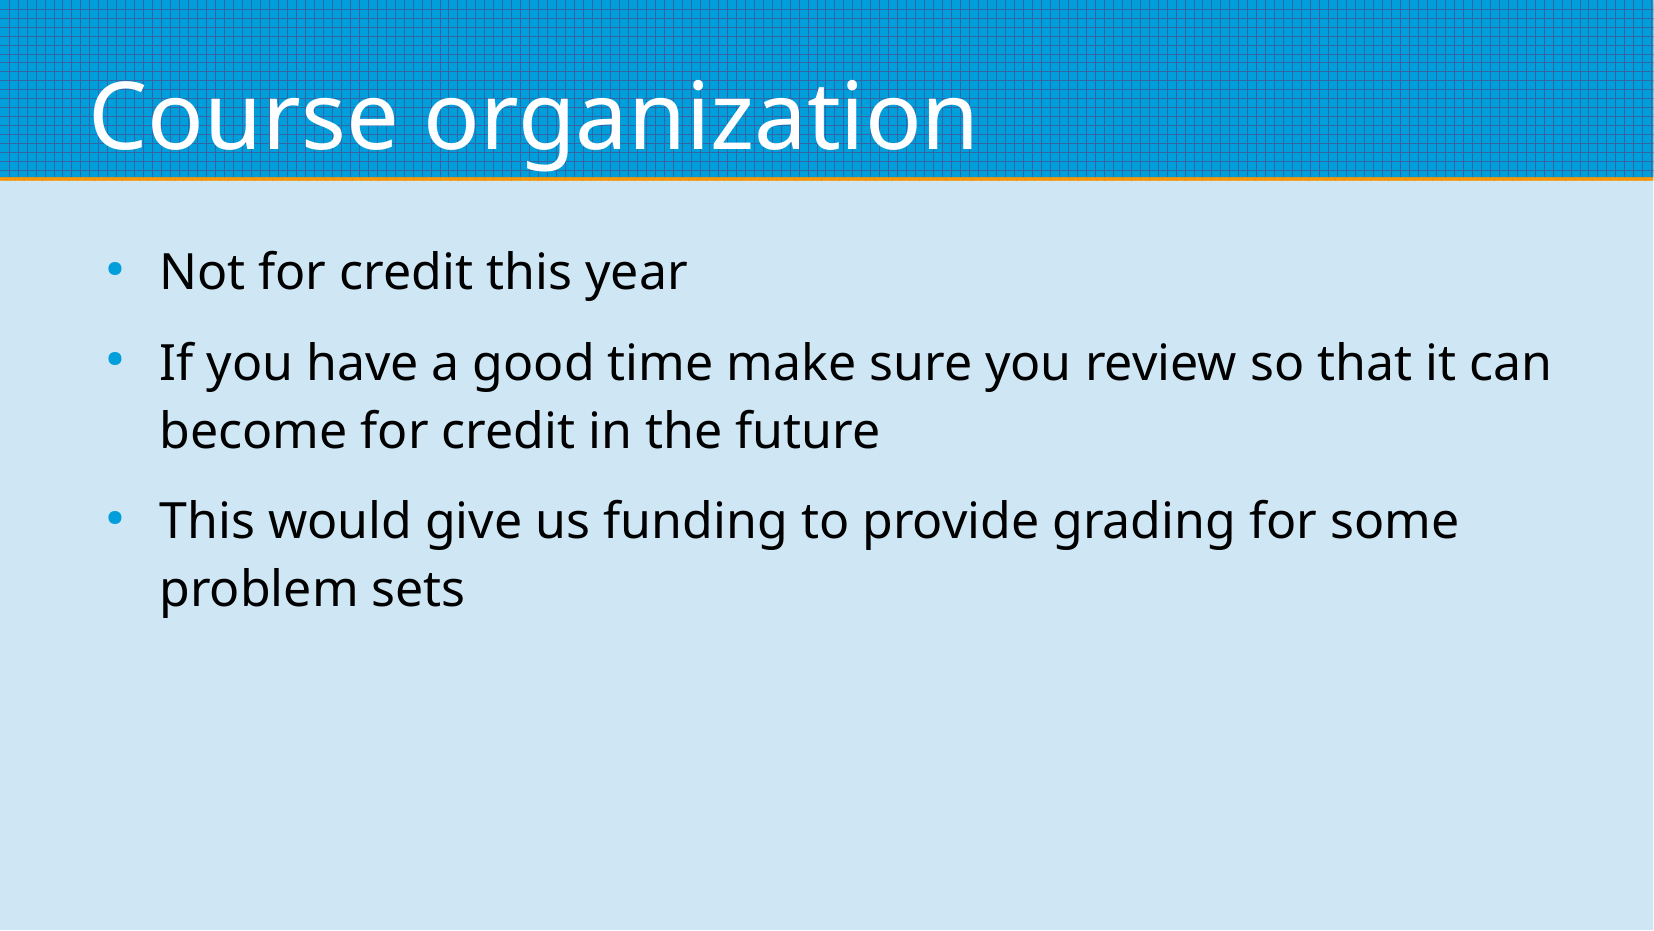

# Course organization
Not for credit this year
If you have a good time make sure you review so that it can become for credit in the future
This would give us funding to provide grading for some problem sets